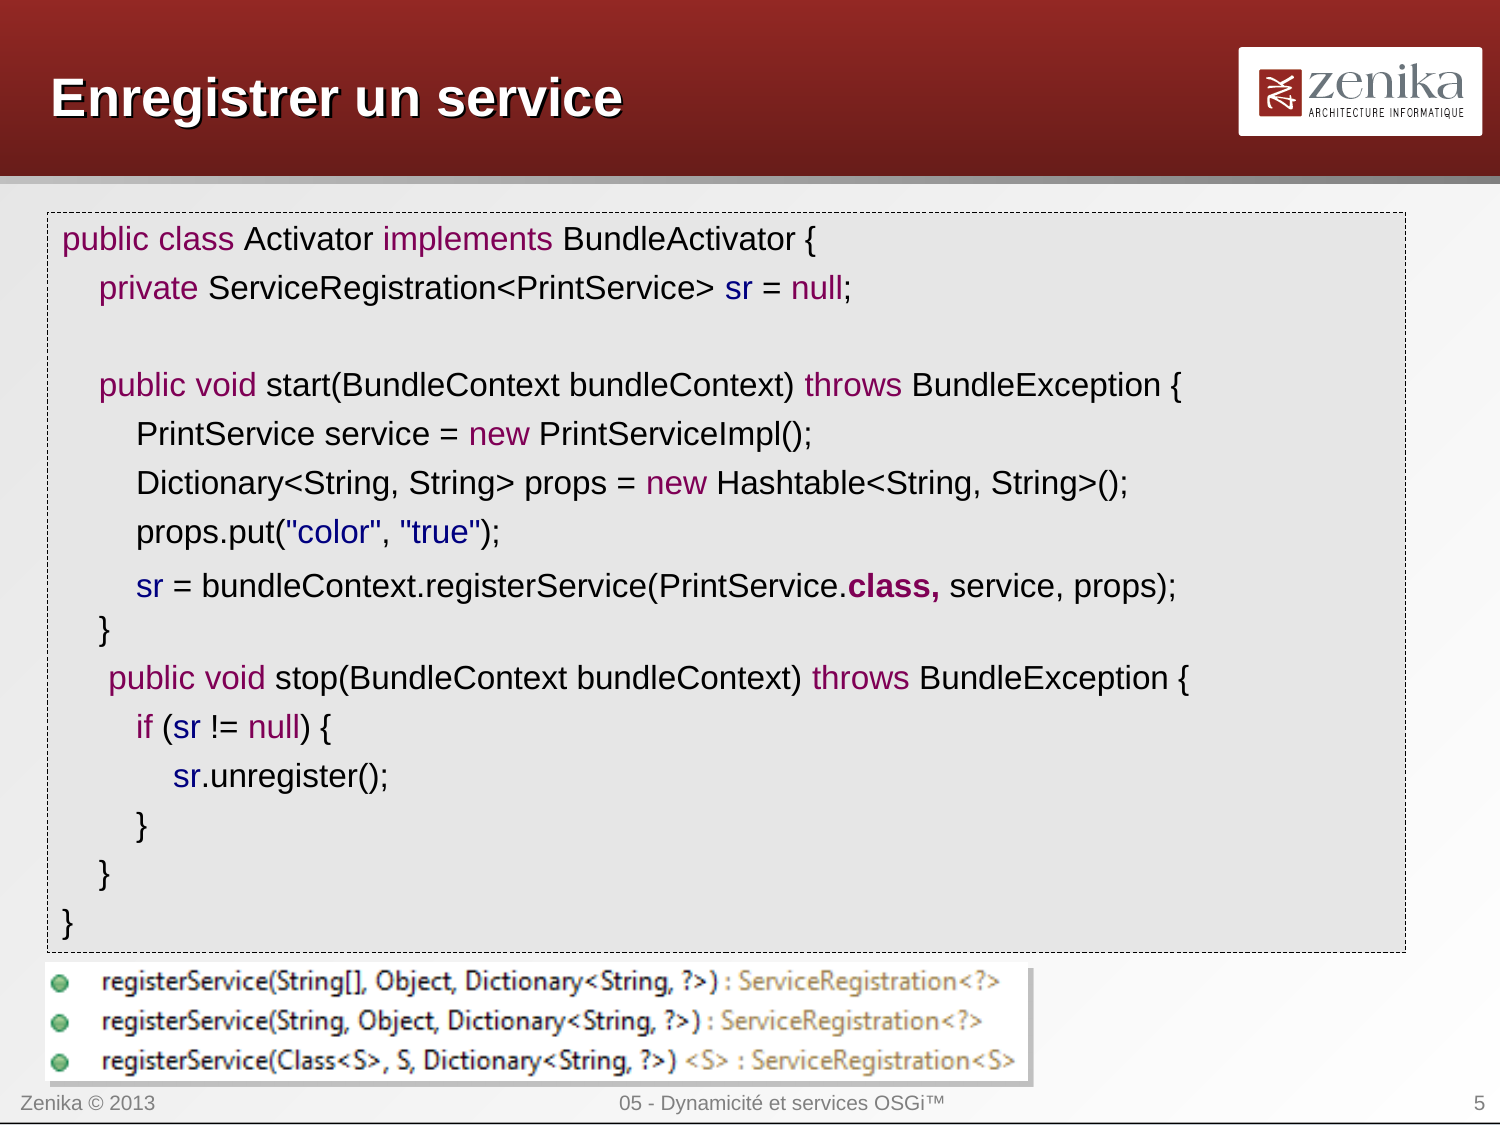

# Enregistrer un service
public class Activator implements BundleActivator {
 private ServiceRegistration<PrintService> sr = null;
 public void start(BundleContext bundleContext) throws BundleException {
 PrintService service = new PrintServiceImpl();
 Dictionary<String, String> props = new Hashtable<String, String>();
 props.put("color", "true");
 sr = bundleContext.registerService(PrintService.class, service, props);
 }
 public void stop(BundleContext bundleContext) throws BundleException {
 if (sr != null) {
 sr.unregister();
 }
 }
}